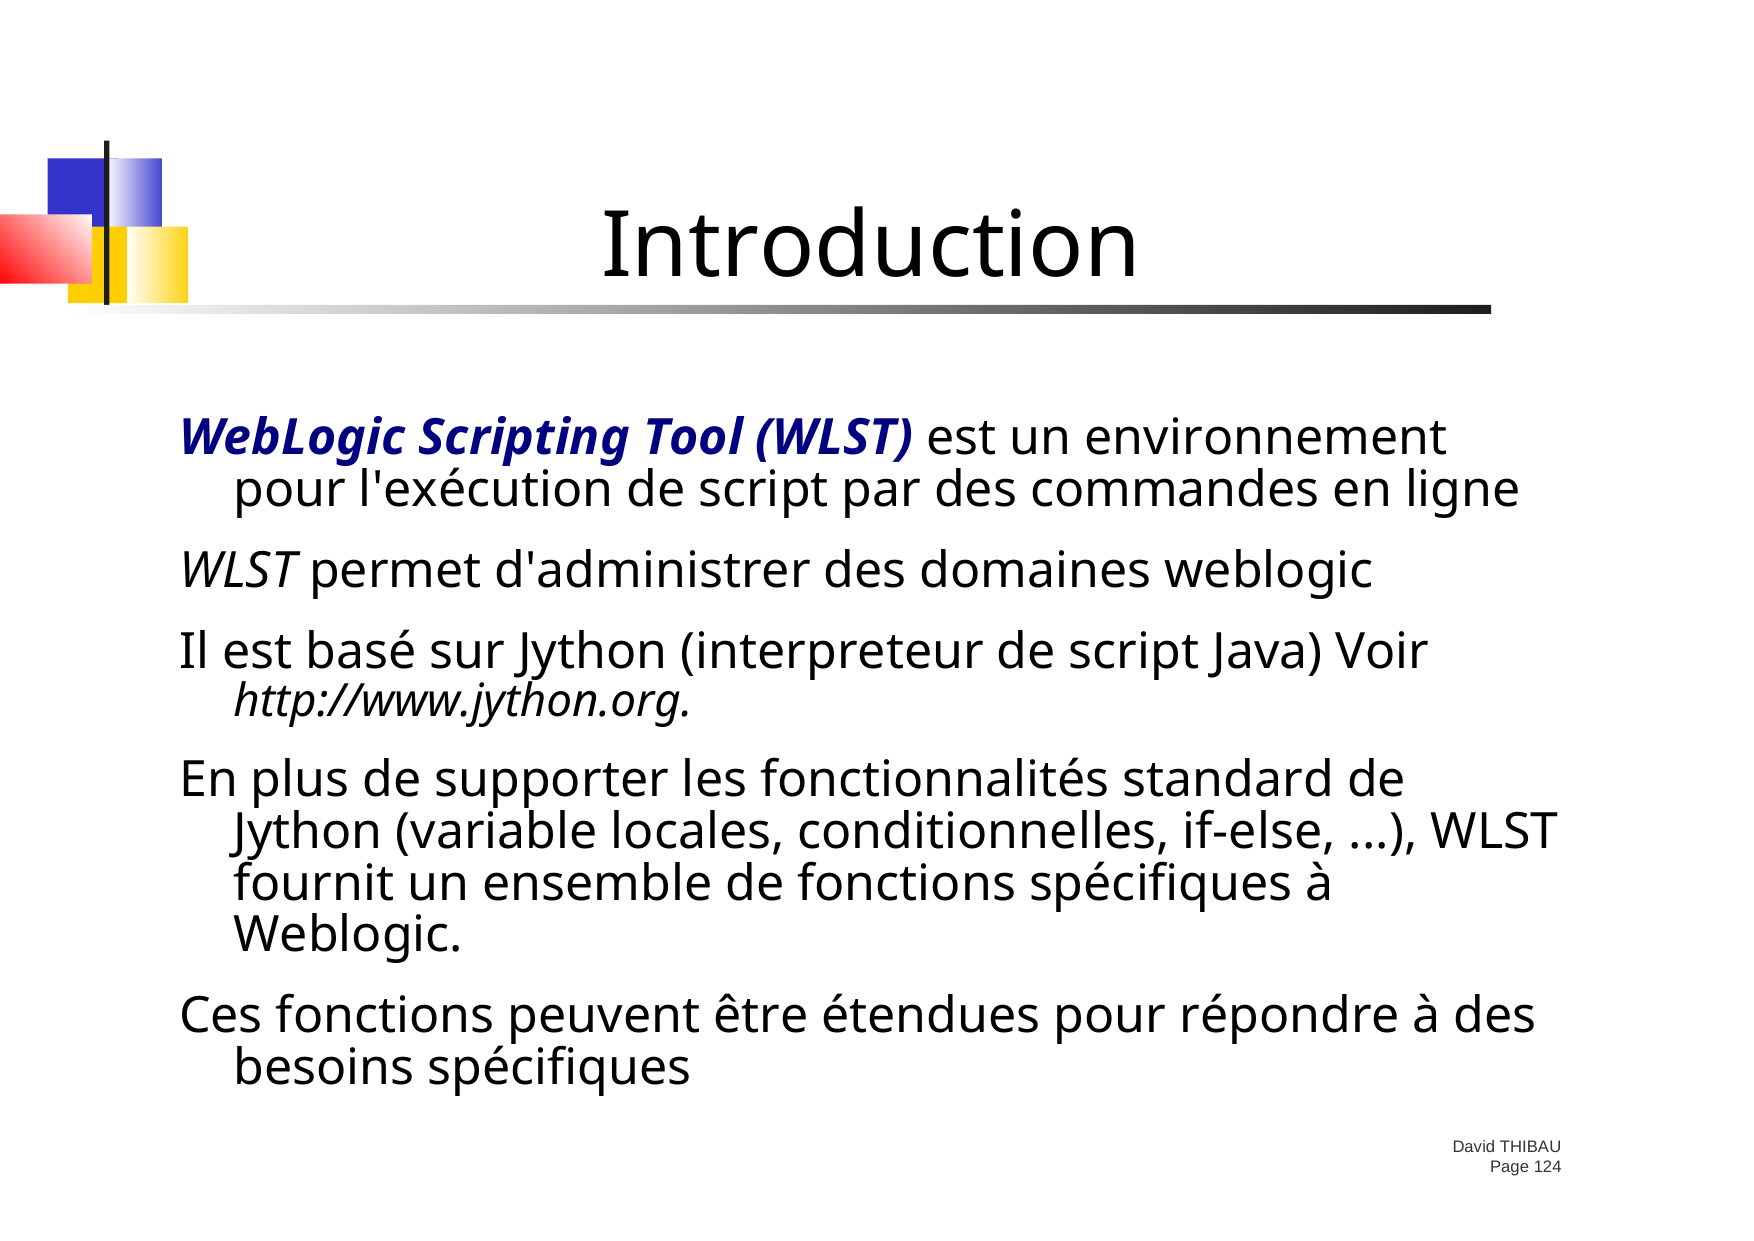

# Introduction
WebLogic Scripting Tool (WLST) est un environnement pour l'exécution de script par des commandes en ligne
WLST permet d'administrer des domaines weblogic
Il est basé sur Jython (interpreteur de script Java) Voir http://www.jython.org.
En plus de supporter les fonctionnalités standard de Jython (variable locales, conditionnelles, if-else, ...), WLST fournit un ensemble de fonctions spécifiques à Weblogic.
Ces fonctions peuvent être étendues pour répondre à des besoins spécifiques